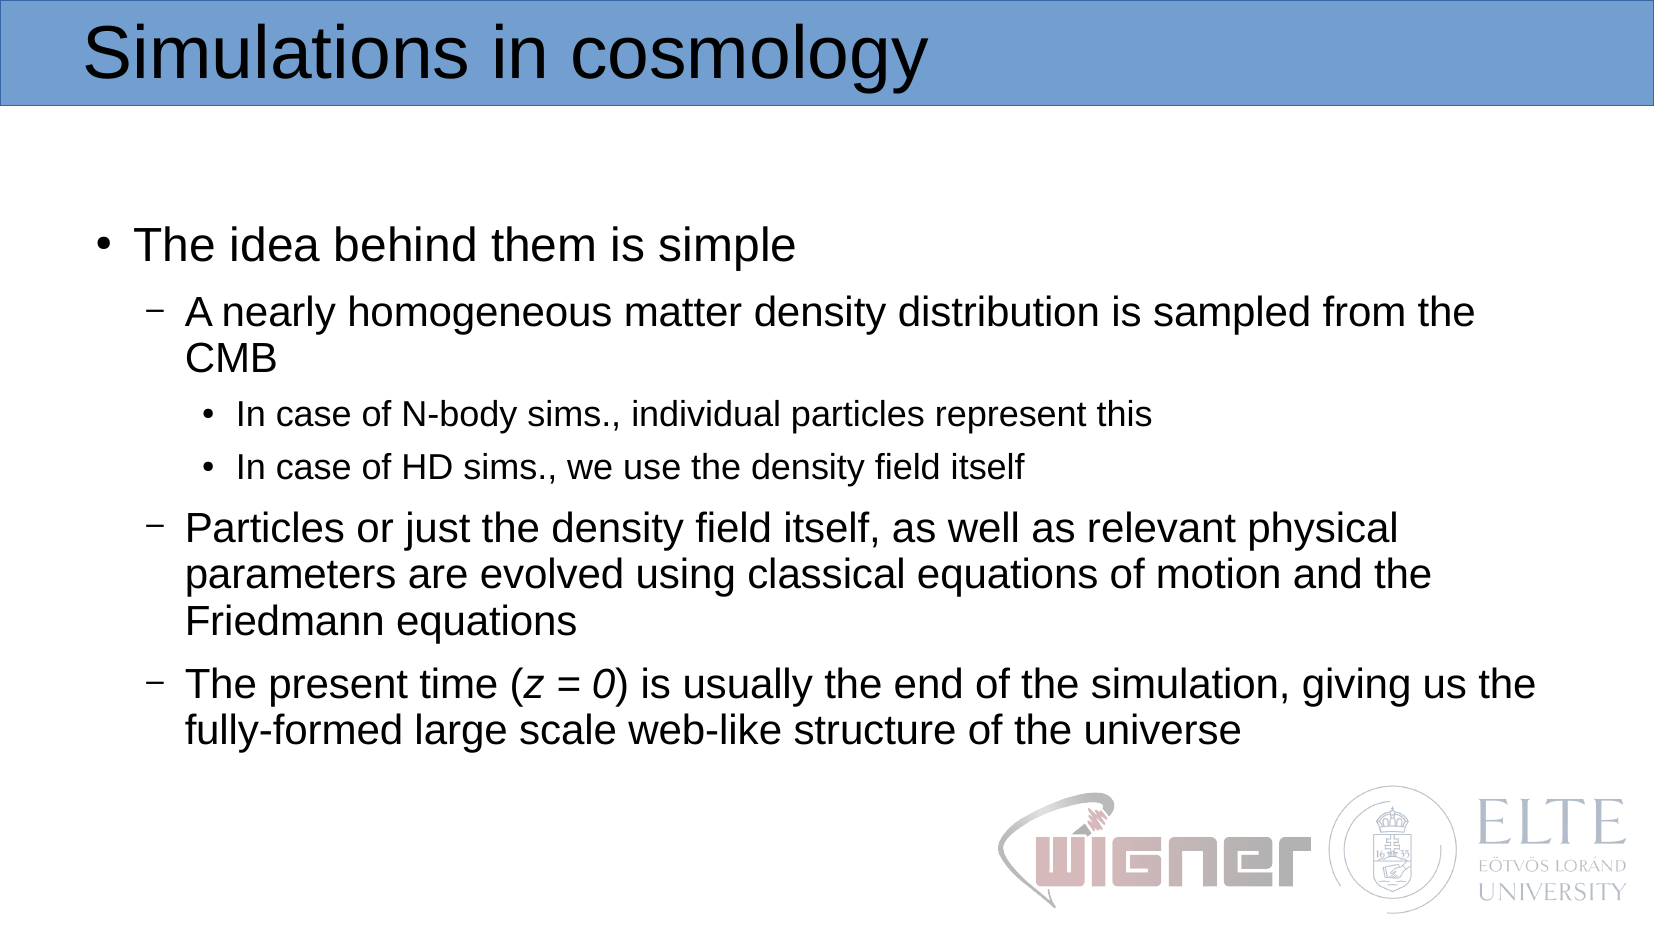

# Simulations in cosmology
The idea behind them is simple
A nearly homogeneous matter density distribution is sampled from the CMB
In case of N-body sims., individual particles represent this
In case of HD sims., we use the density field itself
Particles or just the density field itself, as well as relevant physical parameters are evolved using classical equations of motion and the Friedmann equations
The present time (z = 0) is usually the end of the simulation, giving us the fully-formed large scale web-like structure of the universe